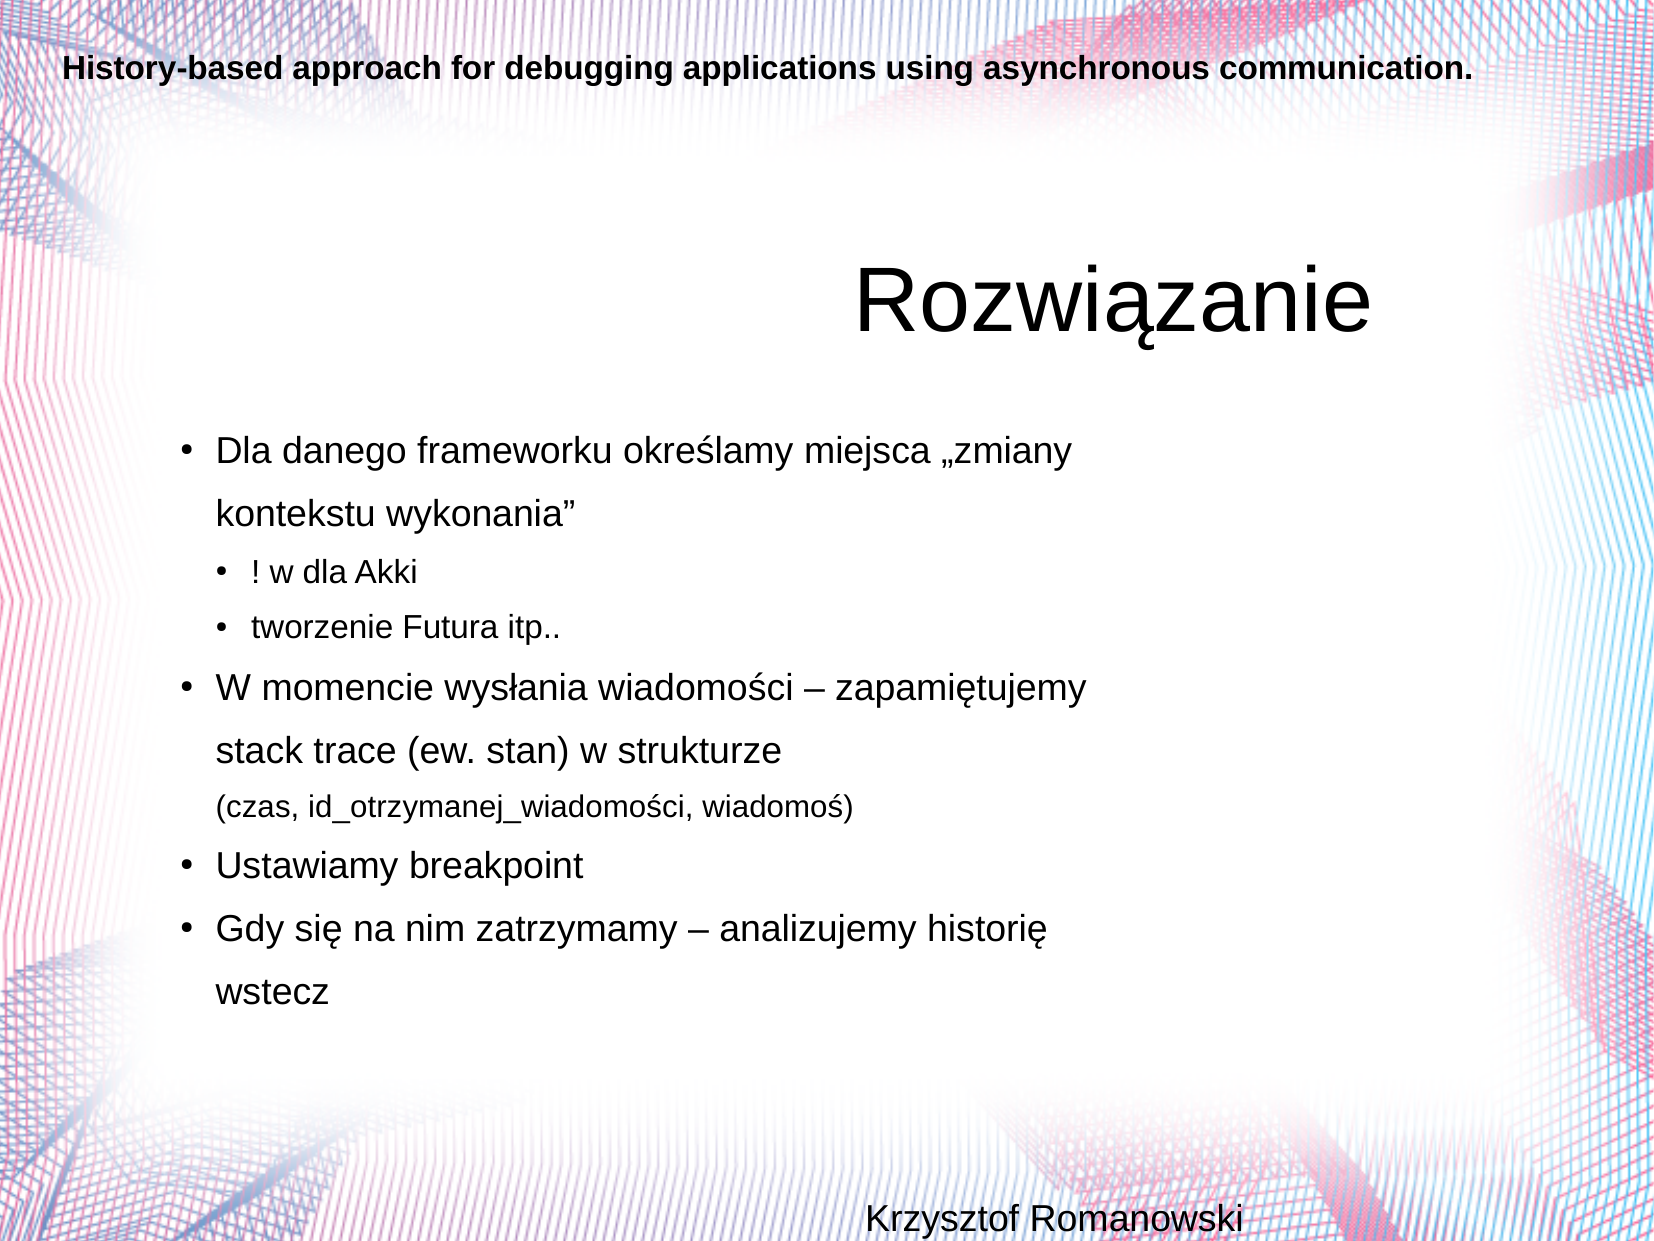

History-based approach for debugging applications using asynchronous communication.
Rozwiązanie
Dla danego frameworku określamy miejsca „zmiany kontekstu wykonania”
! w dla Akki
tworzenie Futura itp..
W momencie wysłania wiadomości – zapamiętujemy stack trace (ew. stan) w strukturze
(czas, id_otrzymanej_wiadomości, wiadomoś)
Ustawiamy breakpoint
Gdy się na nim zatrzymamy – analizujemy historię wstecz
Krzysztof Romanowski